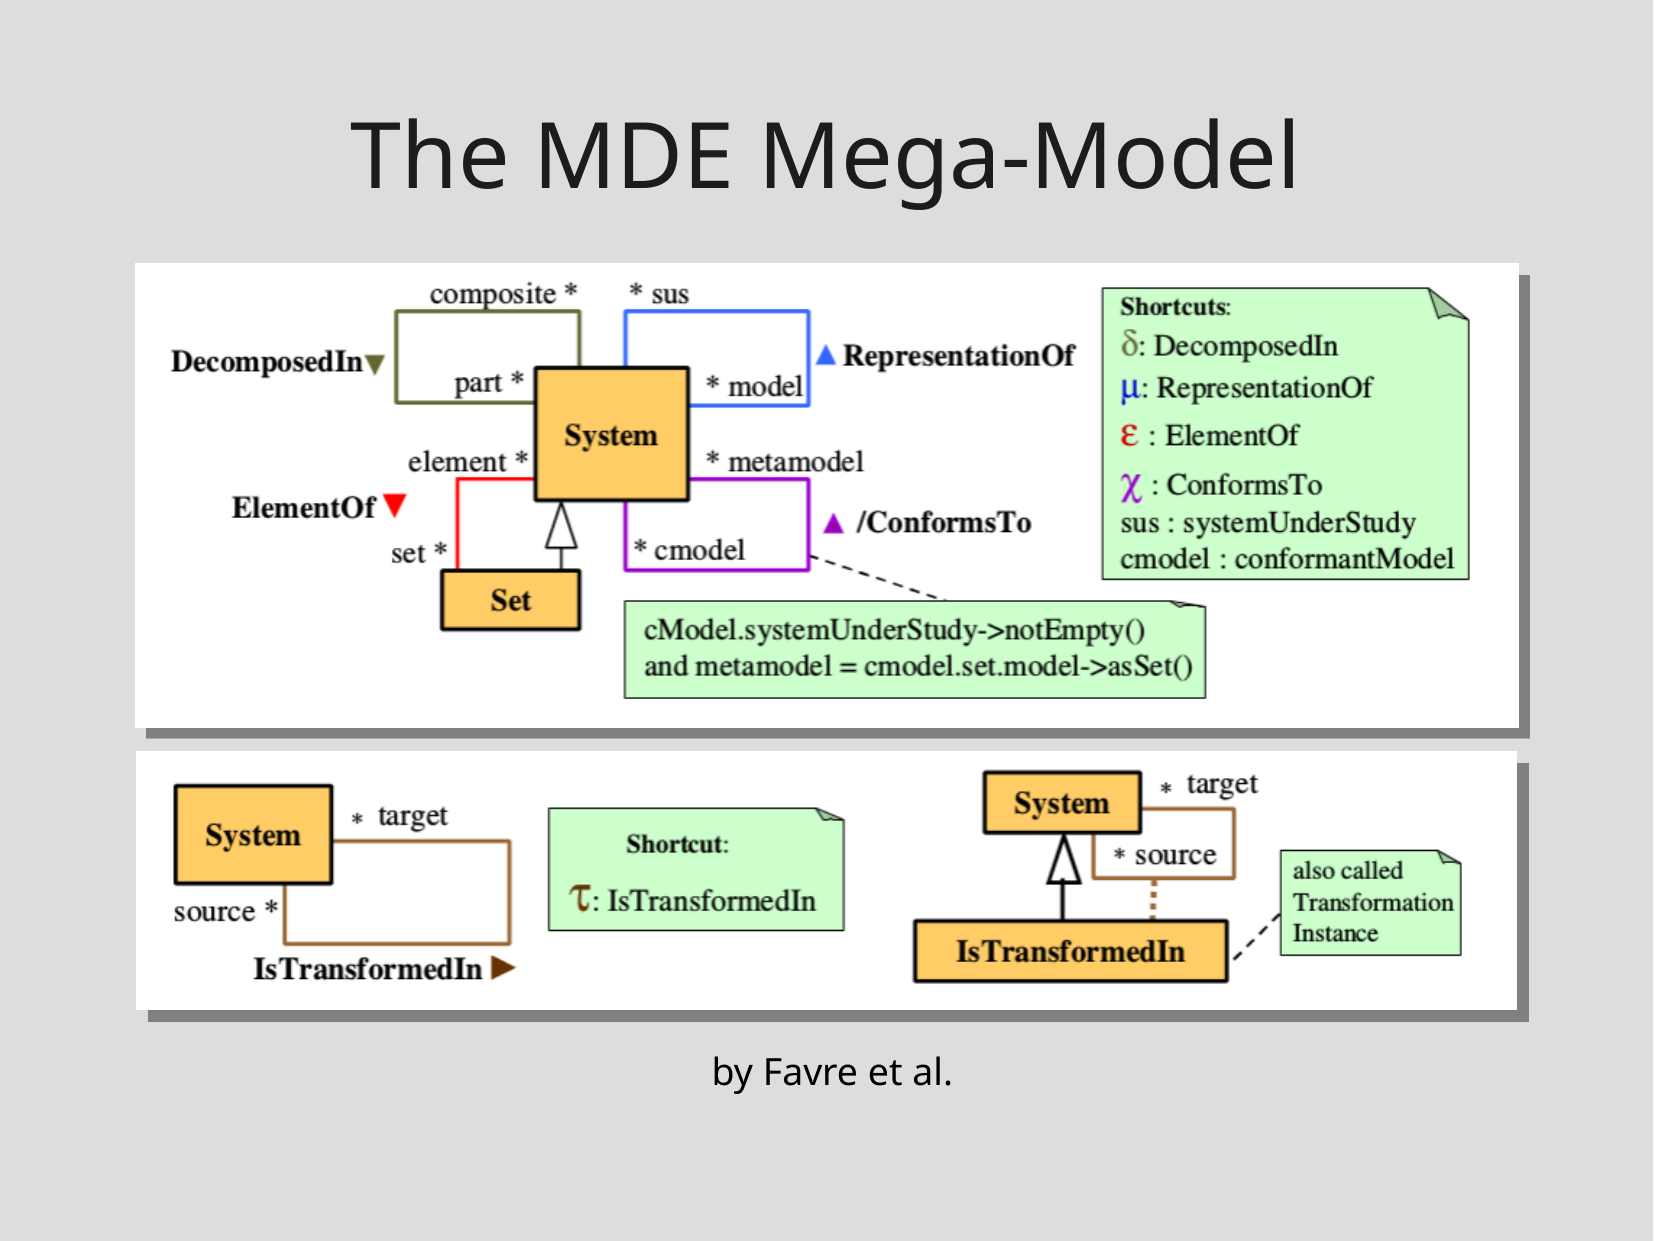

# The MDE Mega-Model
by Favre et al.